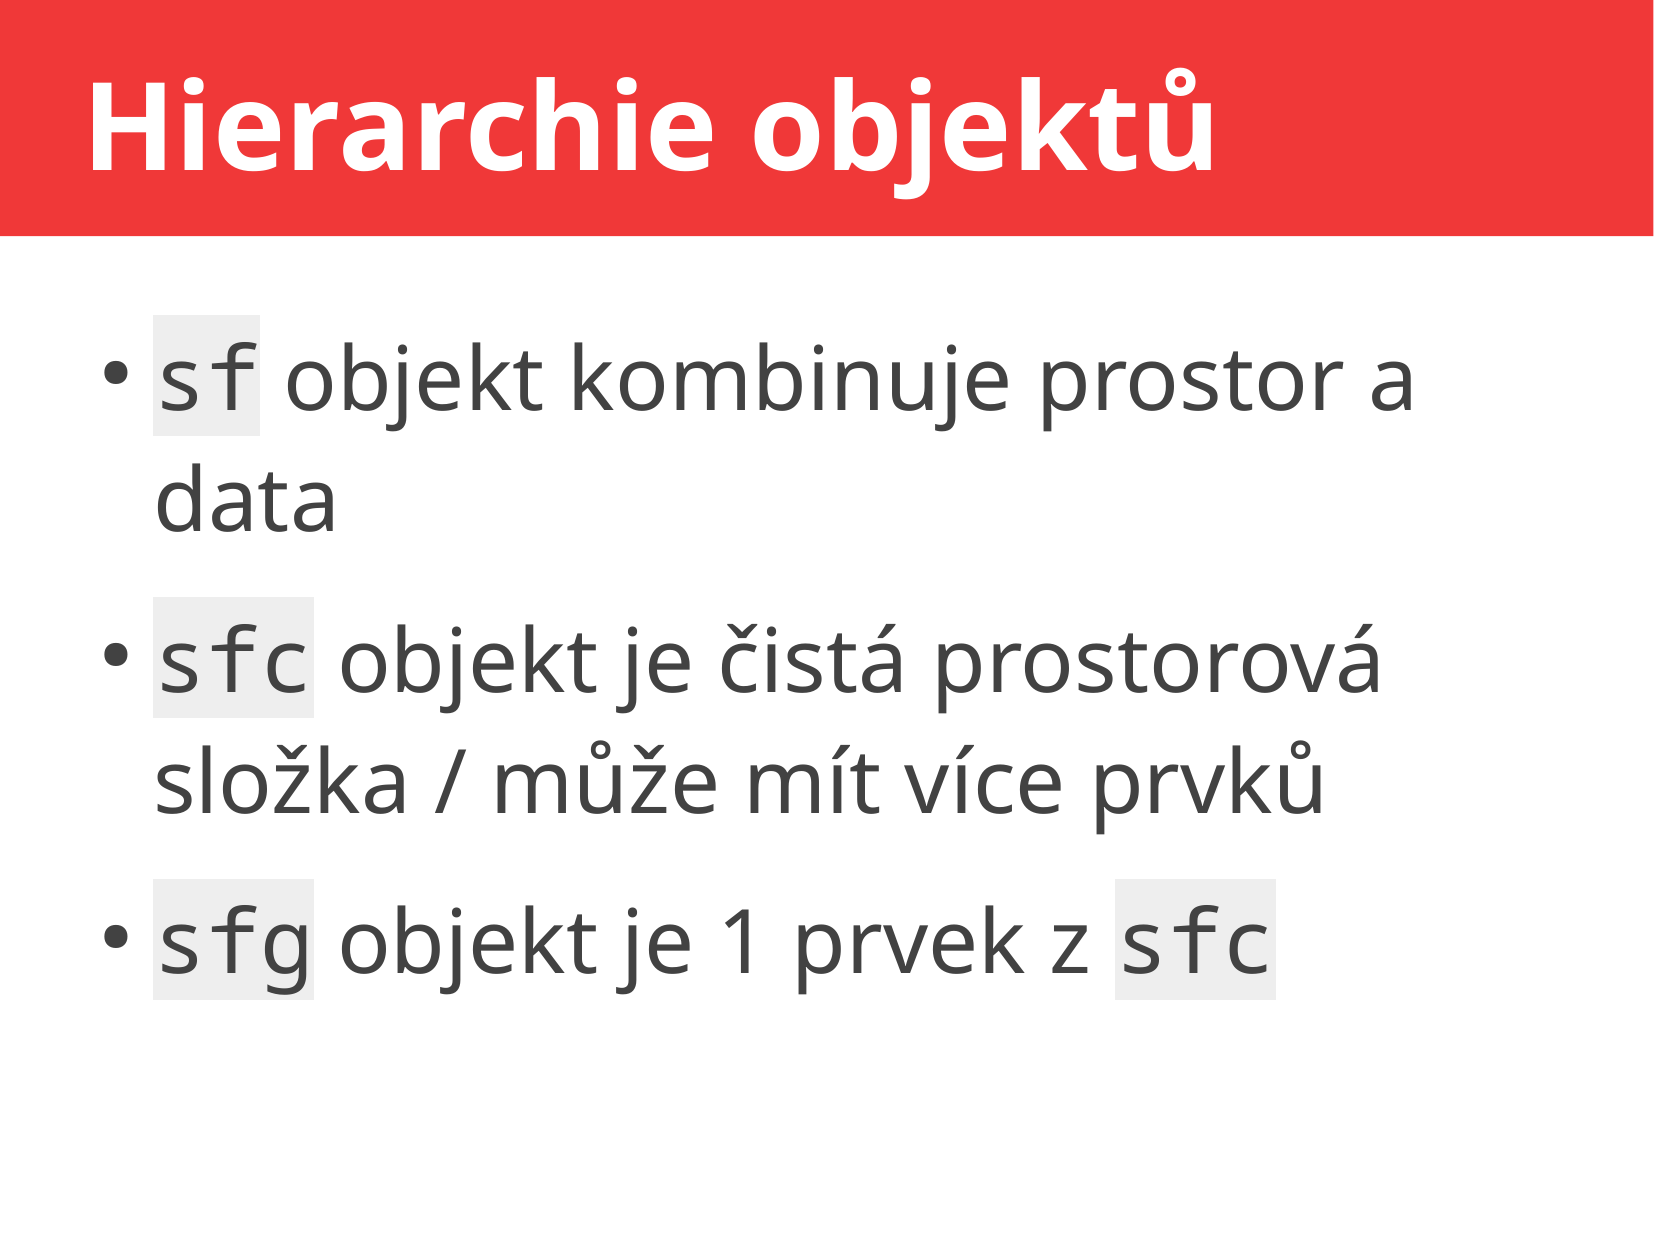

# Hierarchie objektů
sf objekt kombinuje prostor a data
sfc objekt je čistá prostorová složka / může mít více prvků
sfg objekt je 1 prvek z sfc